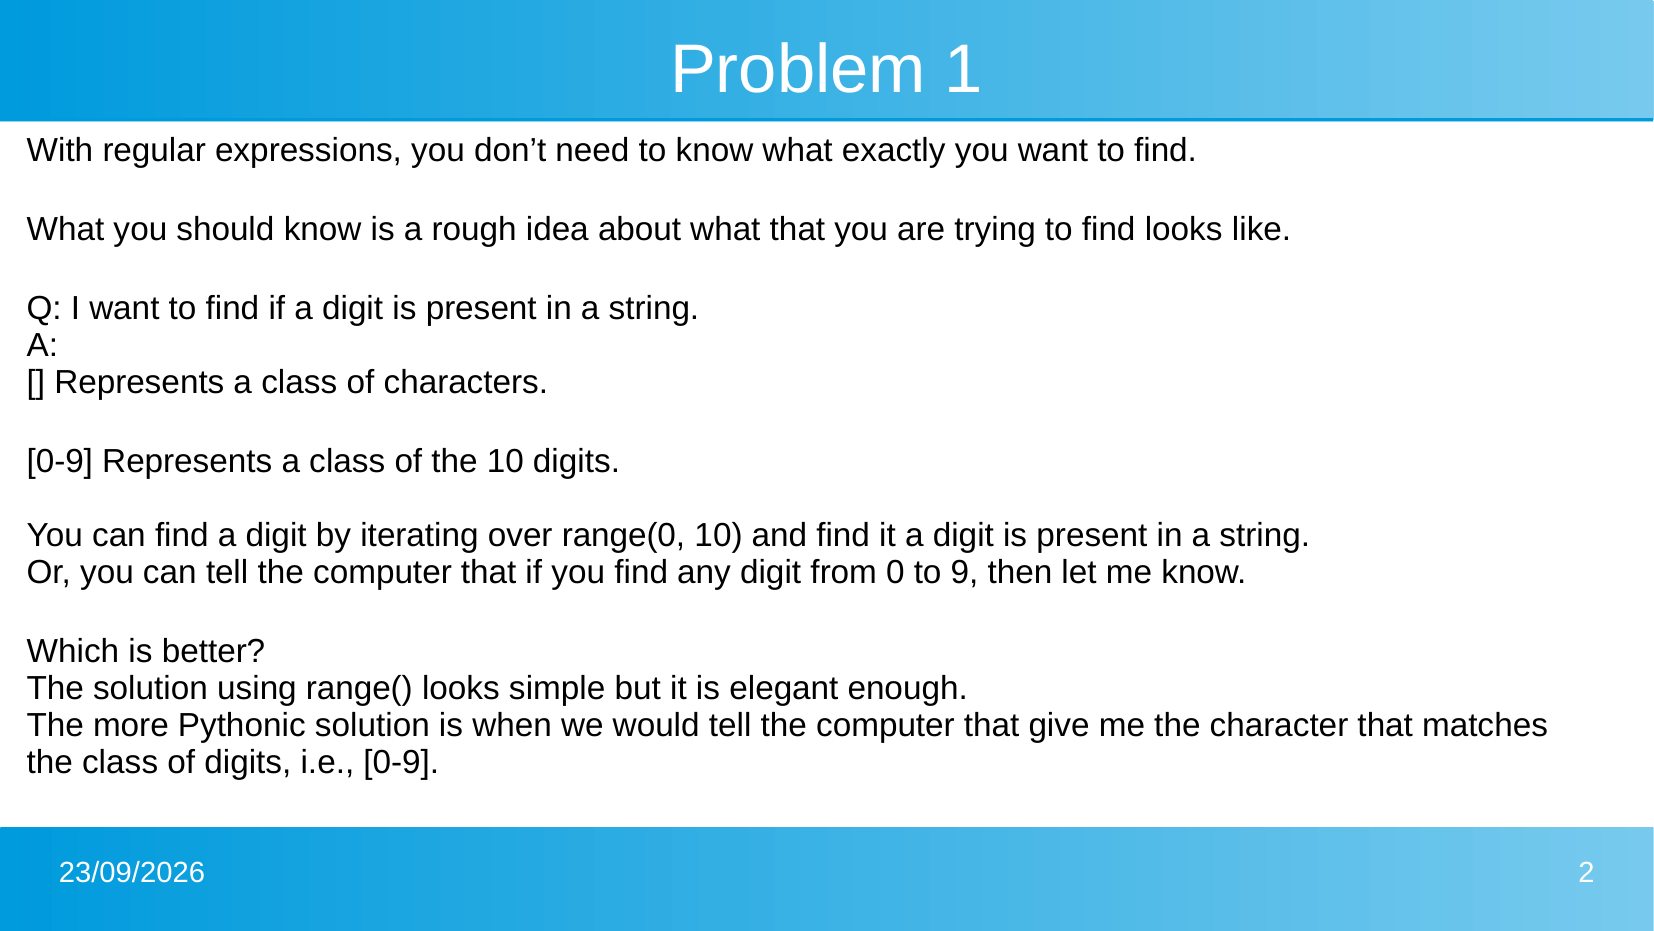

# Problem 1
With regular expressions, you don’t need to know what exactly you want to find.
What you should know is a rough idea about what that you are trying to find looks like.
Q: I want to find if a digit is present in a string.
A:
[] Represents a class of characters.
[0-9] Represents a class of the 10 digits.
You can find a digit by iterating over range(0, 10) and find it a digit is present in a string.
Or, you can tell the computer that if you find any digit from 0 to 9, then let me know.
Which is better?
The solution using range() looks simple but it is elegant enough.
The more Pythonic solution is when we would tell the computer that give me the character that matches the class of digits, i.e., [0-9].
2